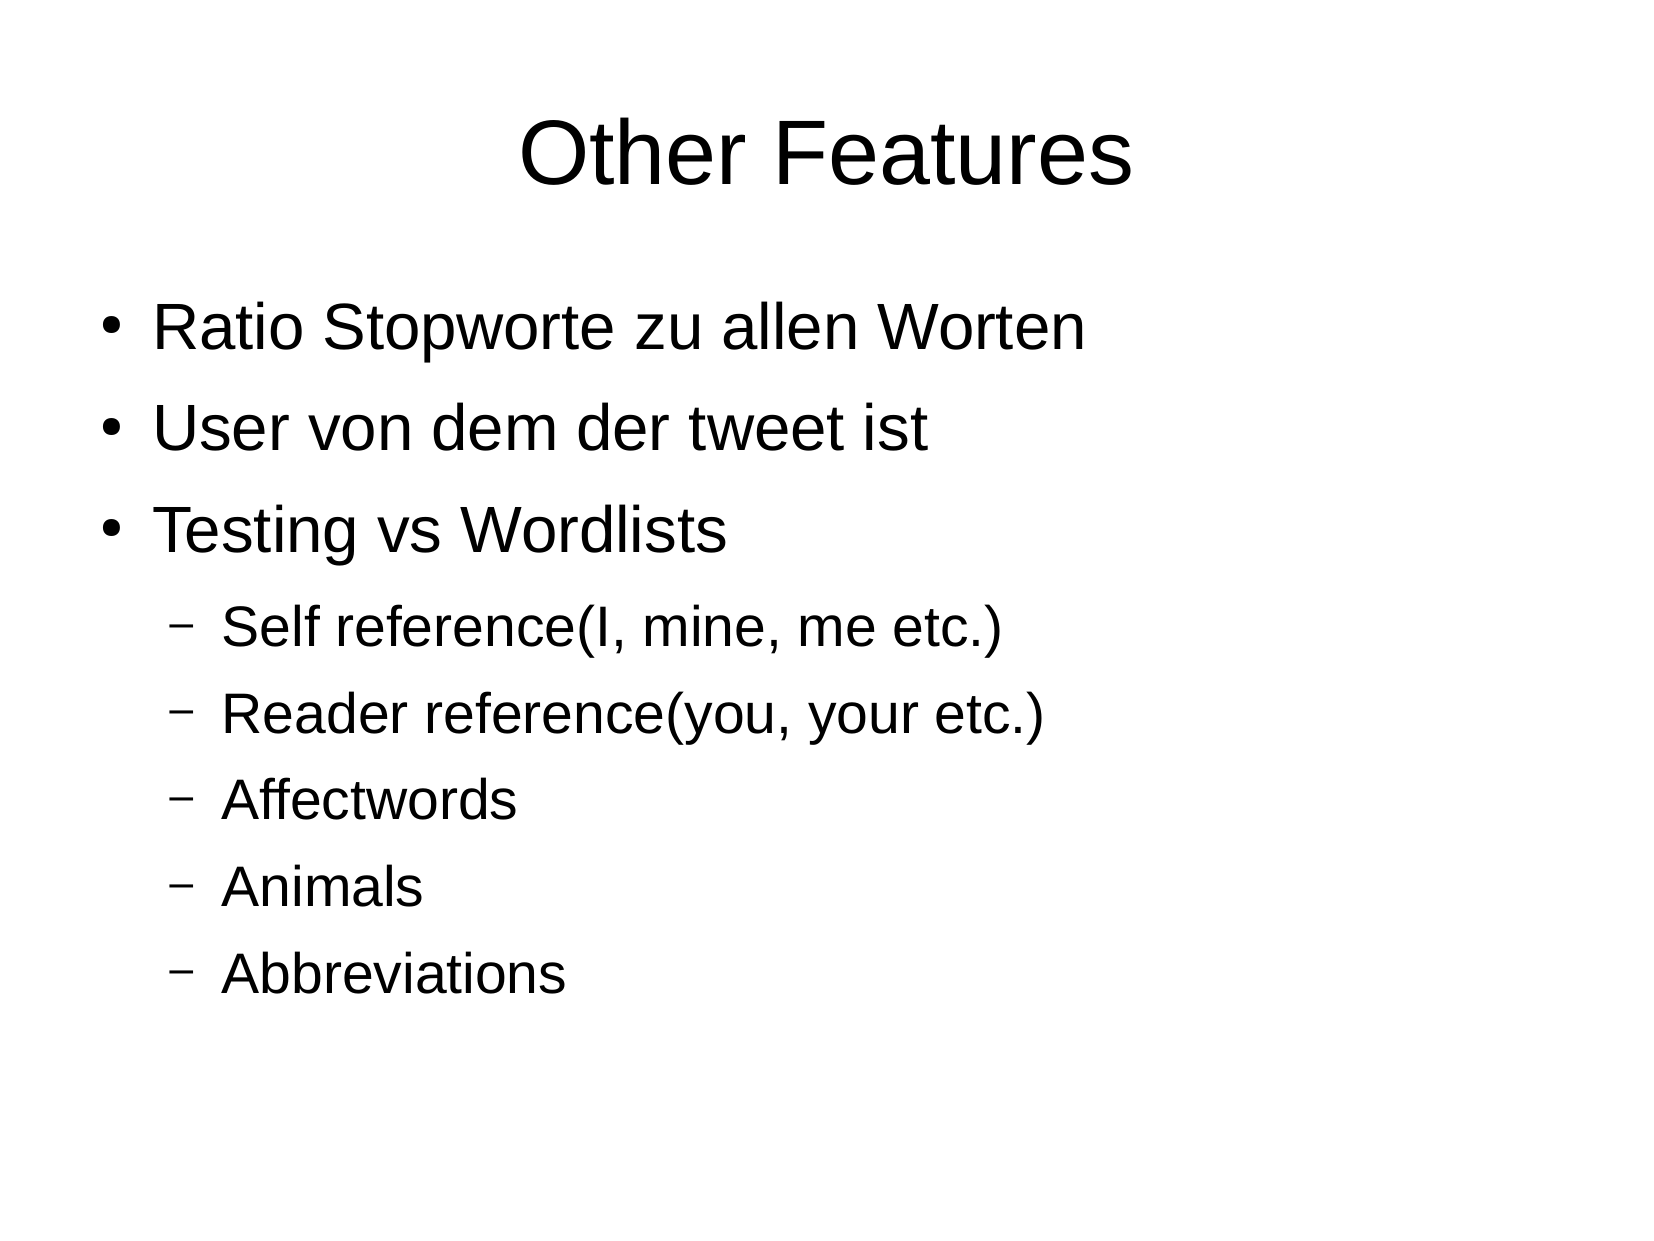

# Other Features
Ratio Stopworte zu allen Worten
User von dem der tweet ist
Testing vs Wordlists
Self reference(I, mine, me etc.)
Reader reference(you, your etc.)
Affectwords
Animals
Abbreviations